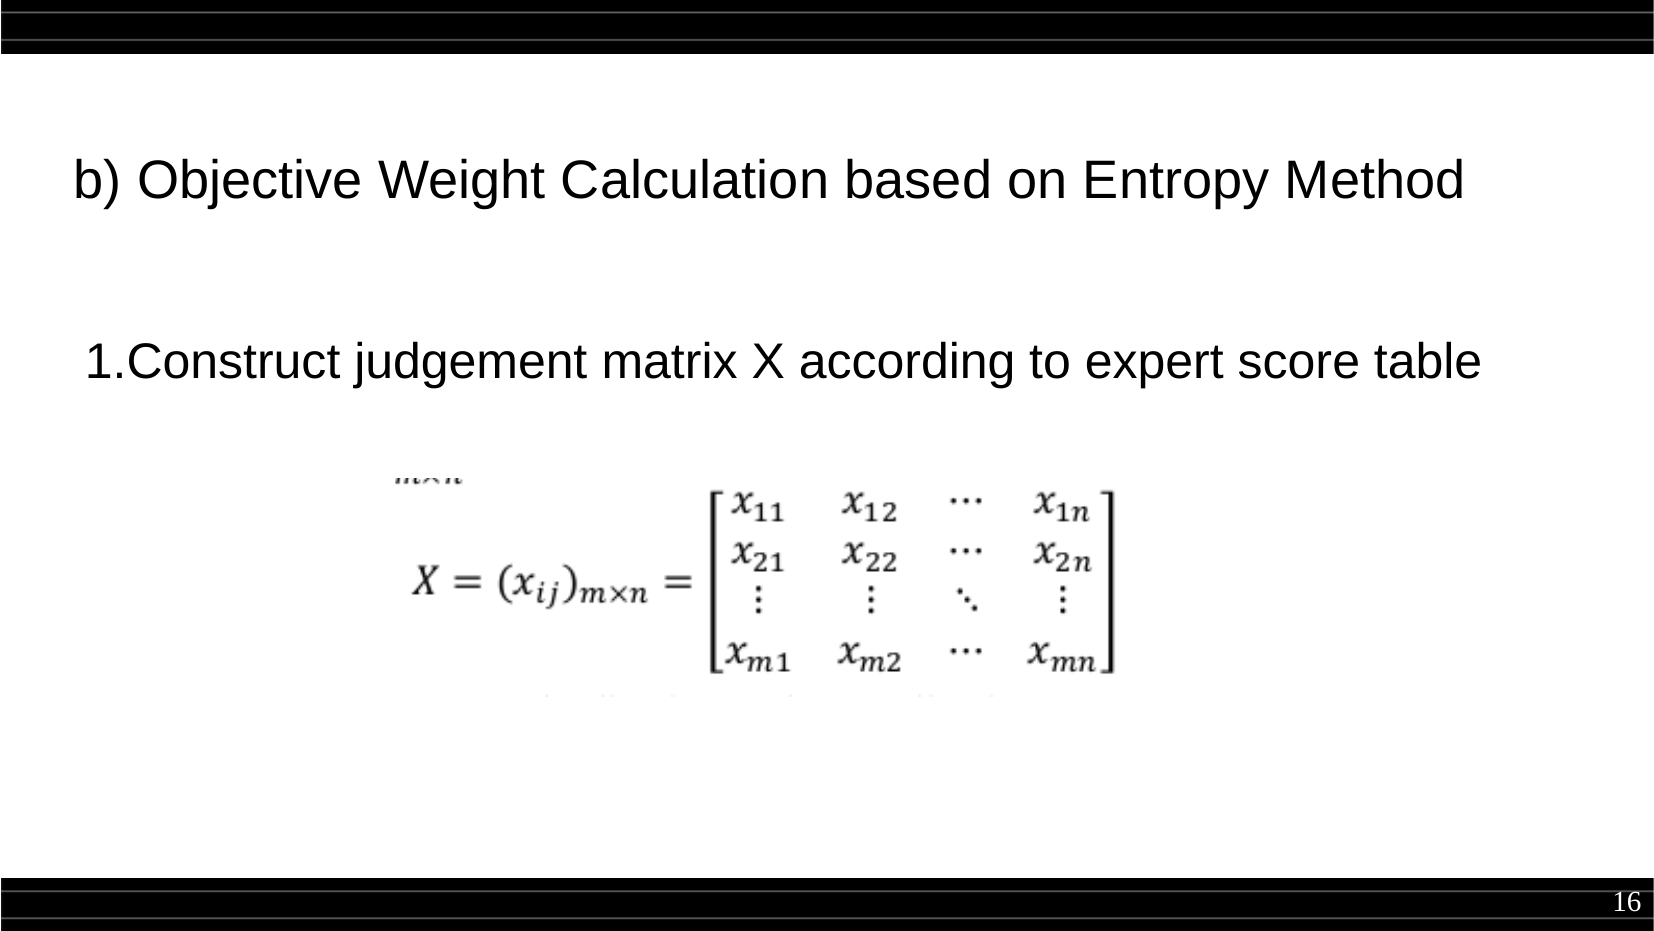

Objective Weight Calculation based on Entropy Method
Construct judgement matrix X according to expert score table